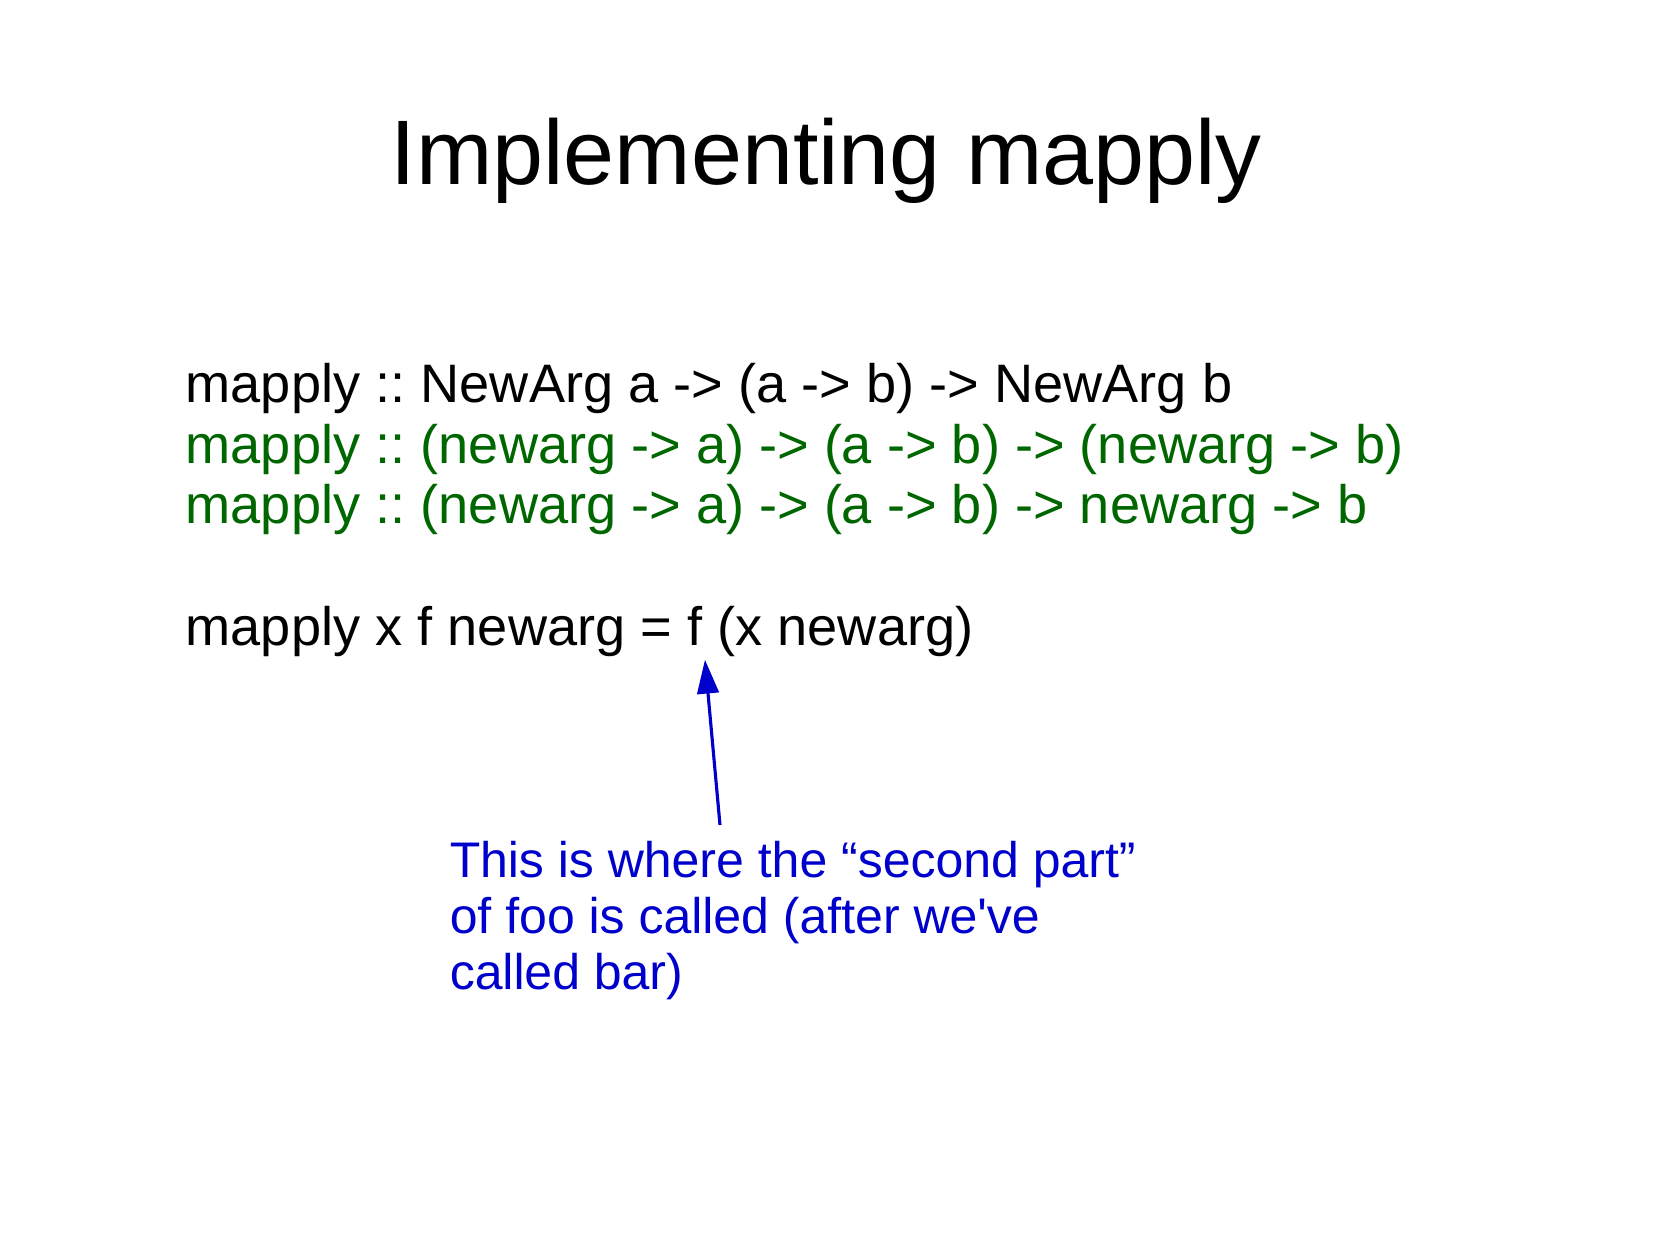

# Implementing mapply
mapply :: NewArg a -> (a -> b) -> NewArg b
mapply :: (newarg -> a) -> (a -> b) -> (newarg -> b)
mapply :: (newarg -> a) -> (a -> b) -> newarg -> b
mapply x f newarg = f (x newarg)
This is where the “second part”
of foo is called (after we've
called bar)